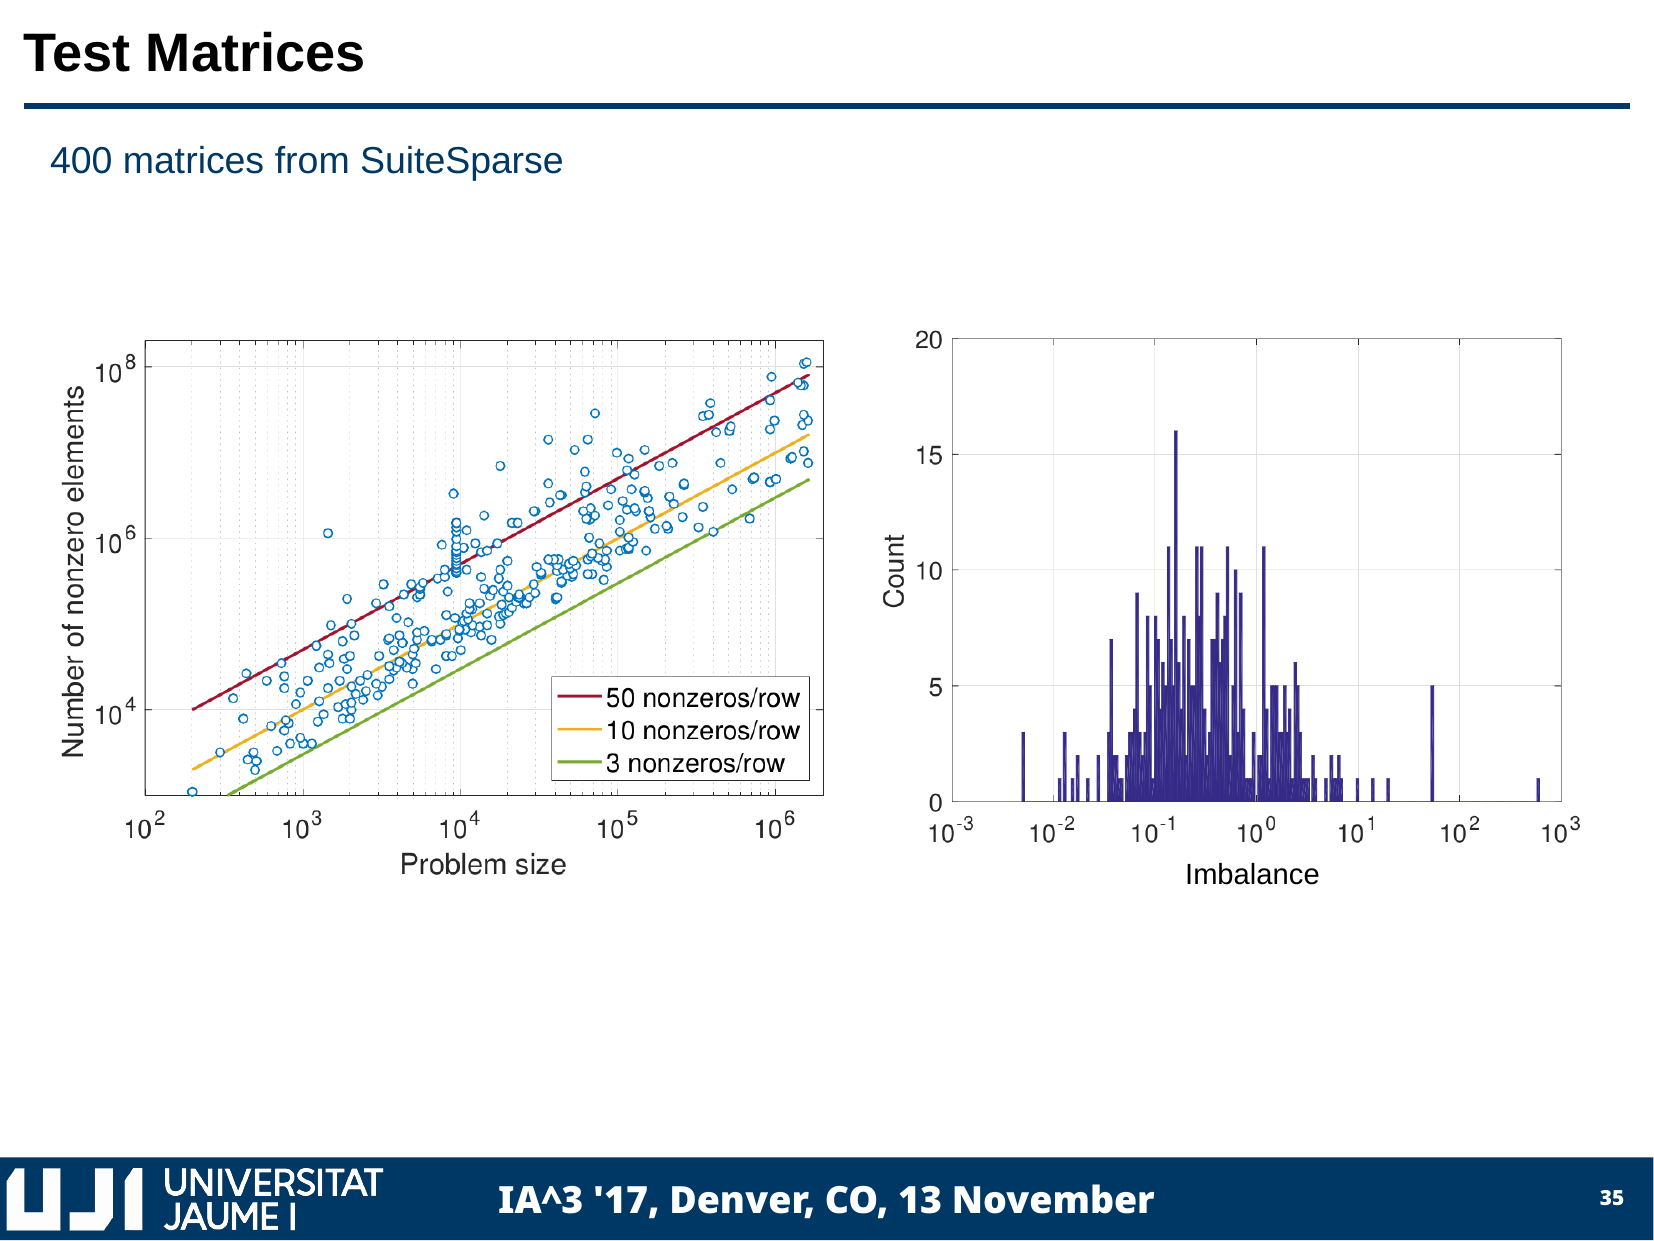

# Test Matrices
400 matrices from SuiteSparse
Imbalance
IA^3 '17, Denver, CO, 13 November
35